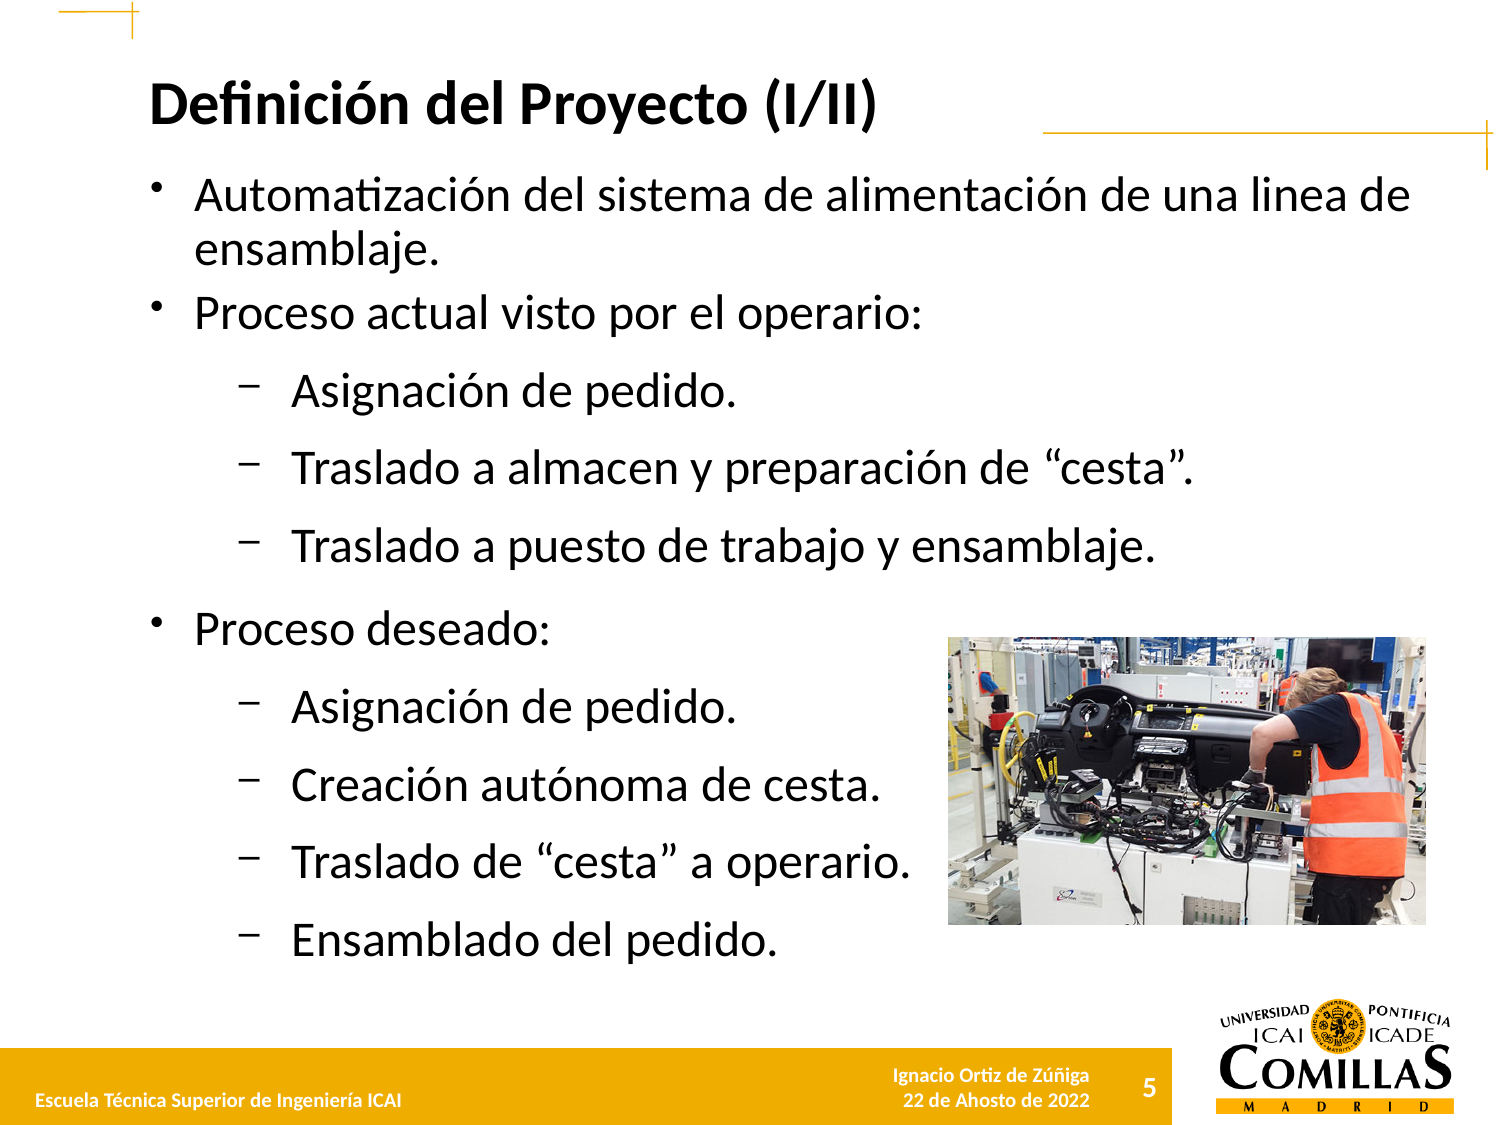

Definición del Proyecto (I/II)
# Automatización del sistema de alimentación de una linea de ensamblaje.
Proceso actual visto por el operario:
Asignación de pedido.
Traslado a almacen y preparación de “cesta”.
Traslado a puesto de trabajo y ensamblaje.
Proceso deseado:
Asignación de pedido.
Creación autónoma de cesta.
Traslado de “cesta” a operario.
Ensamblado del pedido.